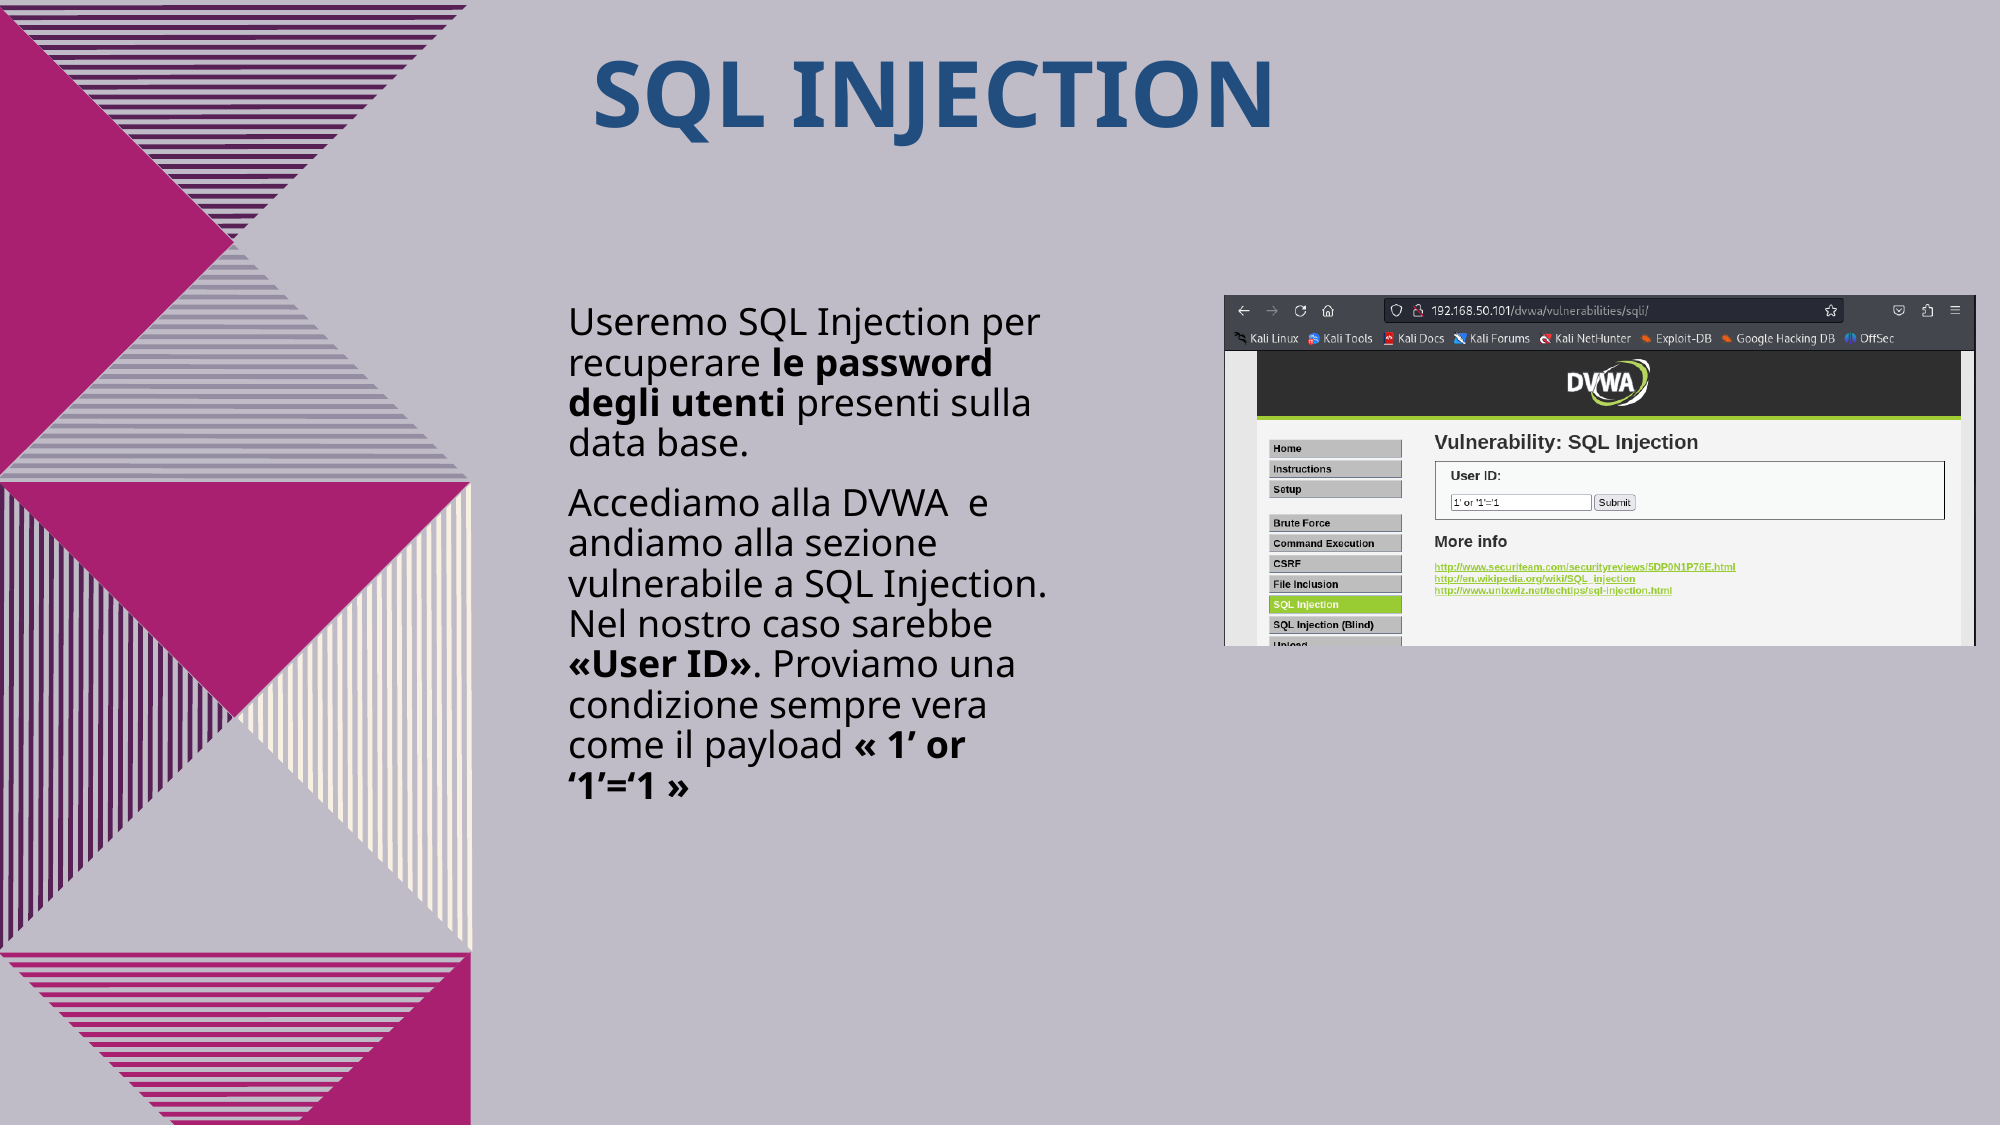

# SQL INJECTION
Useremo SQL Injection per recuperare le password degli utenti presenti sulla data base.
Accediamo alla DVWA e andiamo alla sezione vulnerabile a SQL Injection. Nel nostro caso sarebbe «User ID». Proviamo una condizione sempre vera come il payload « 1’ or ‘1’=‘1 »